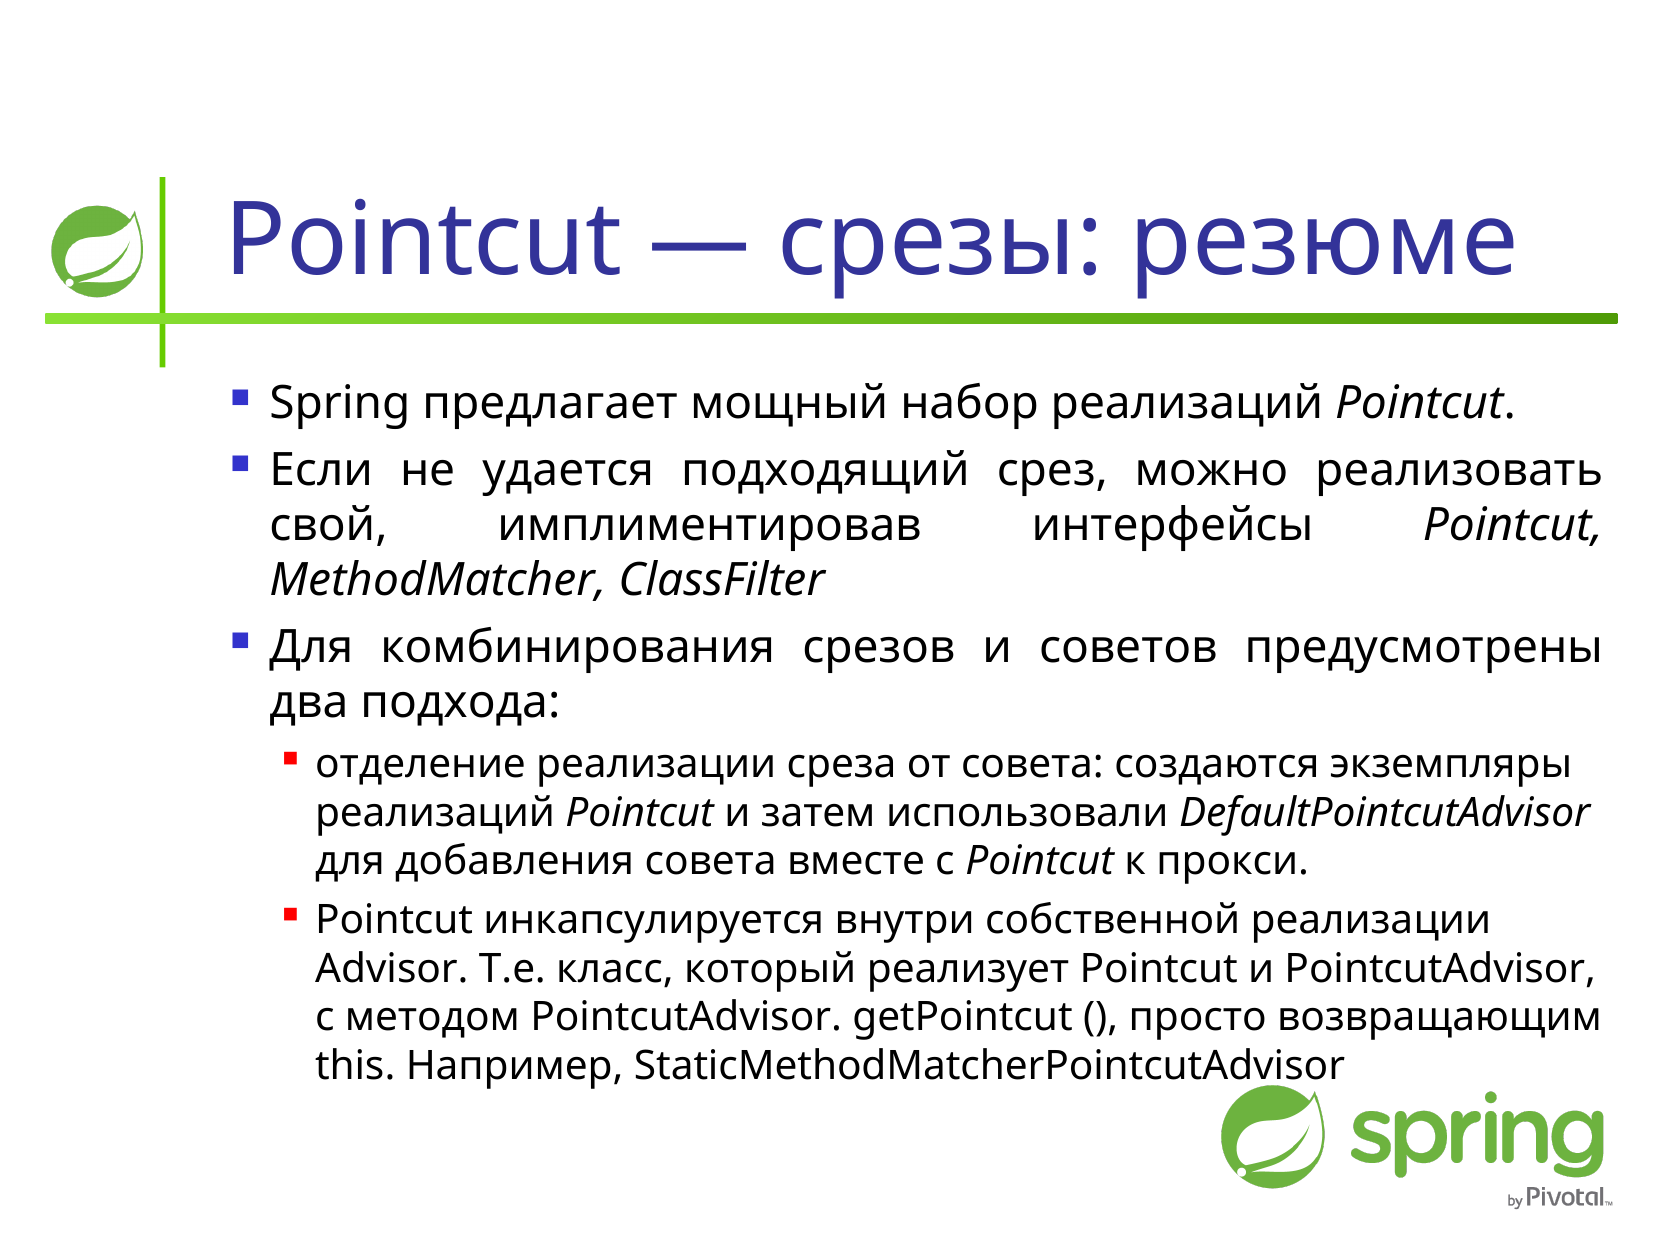

# Pointcut — срезы: резюме
Spring предлагает мощный набор реализаций Pointcut.
Если не удается подходящий срез, можно реализовать свой, имплиментировав интерфейсы Pointcut, MethodMatcher, ClassFilter
Для комбинирования срезов и советов предусмотрены два подхода:
отделение реализации среза от совета: создаются экземпляры реали­заций Pointcut и затем использовали DefaultPointcutAdvisor для добавления совета вместе с Pointcut к прокси.
Pointcut инкапсулируется внутри собственной реализа­ции Advisor. Т.е. класс, который реализует Pointcut и PointcutAdvisor, с методом PointcutAdvisor. getPointcut (), просто возвращающим this. Например, StaticMethodMatcherPointcutAdvisor